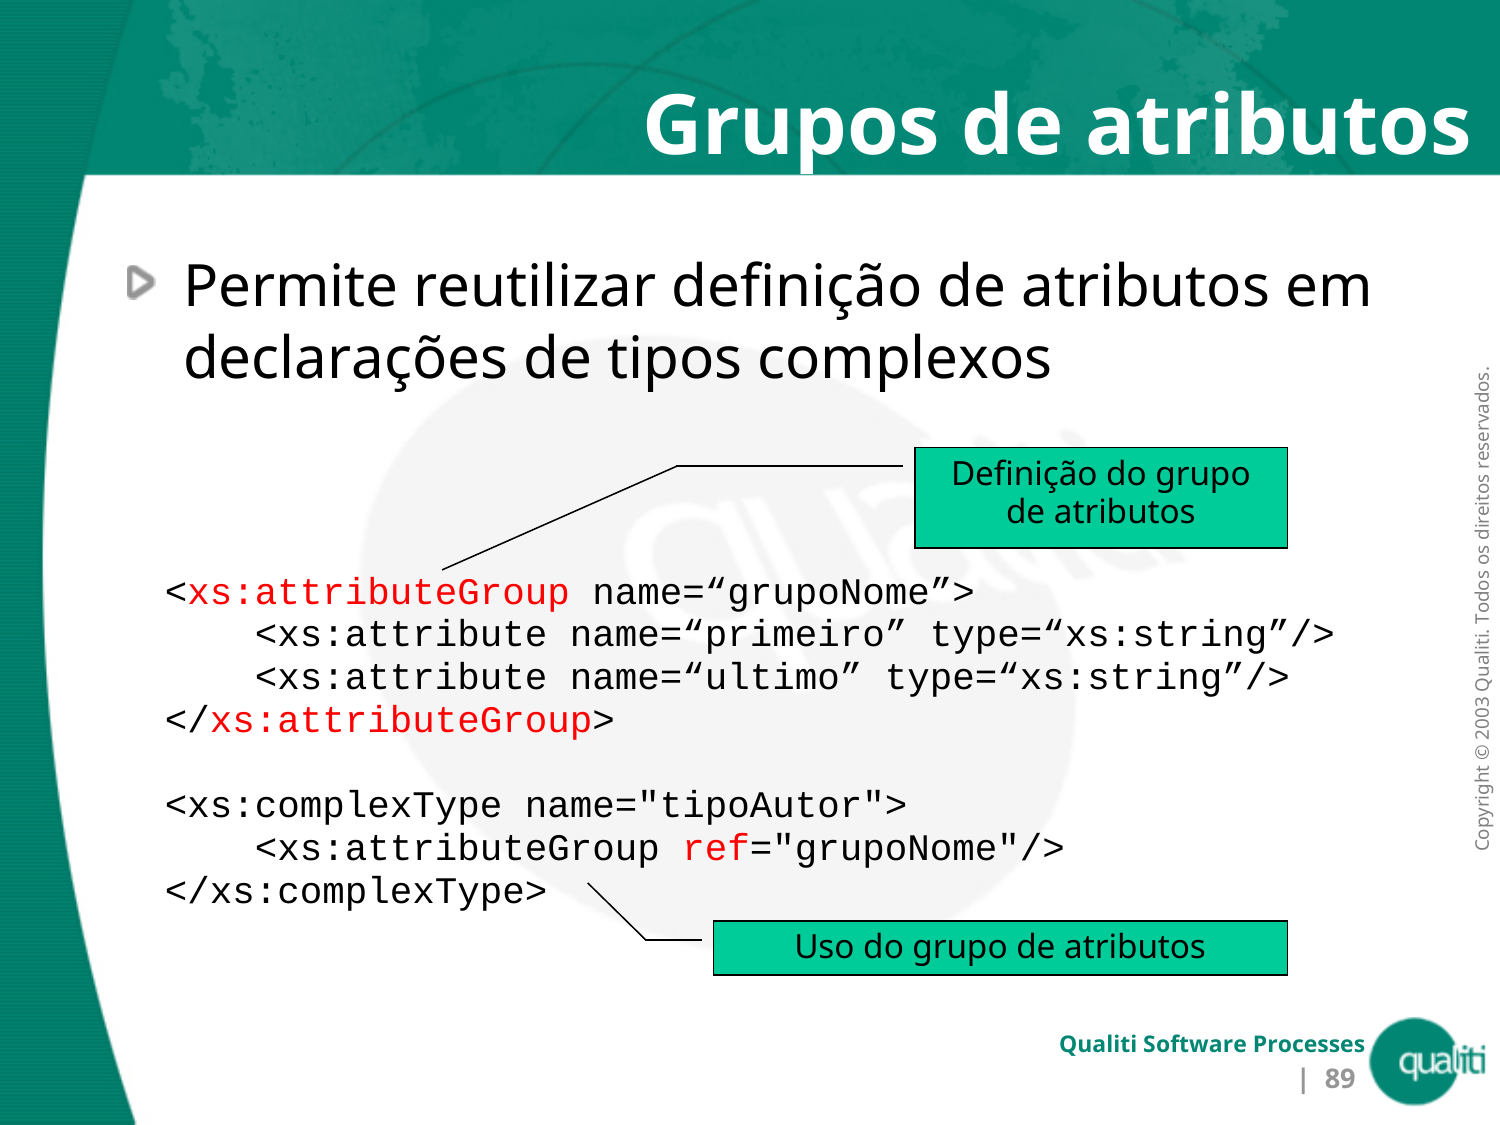

# Grupos de atributos
Permite reutilizar definição de atributos em declarações de tipos complexos
Definição do grupo de atributos
<xs:attributeGroup name=“grupoNome”>
 <xs:attribute name=“primeiro” type=“xs:string”/>
 <xs:attribute name=“ultimo” type=“xs:string”/>
</xs:attributeGroup>
<xs:complexType name="tipoAutor">
 <xs:attributeGroup ref="grupoNome"/>
</xs:complexType>
Uso do grupo de atributos